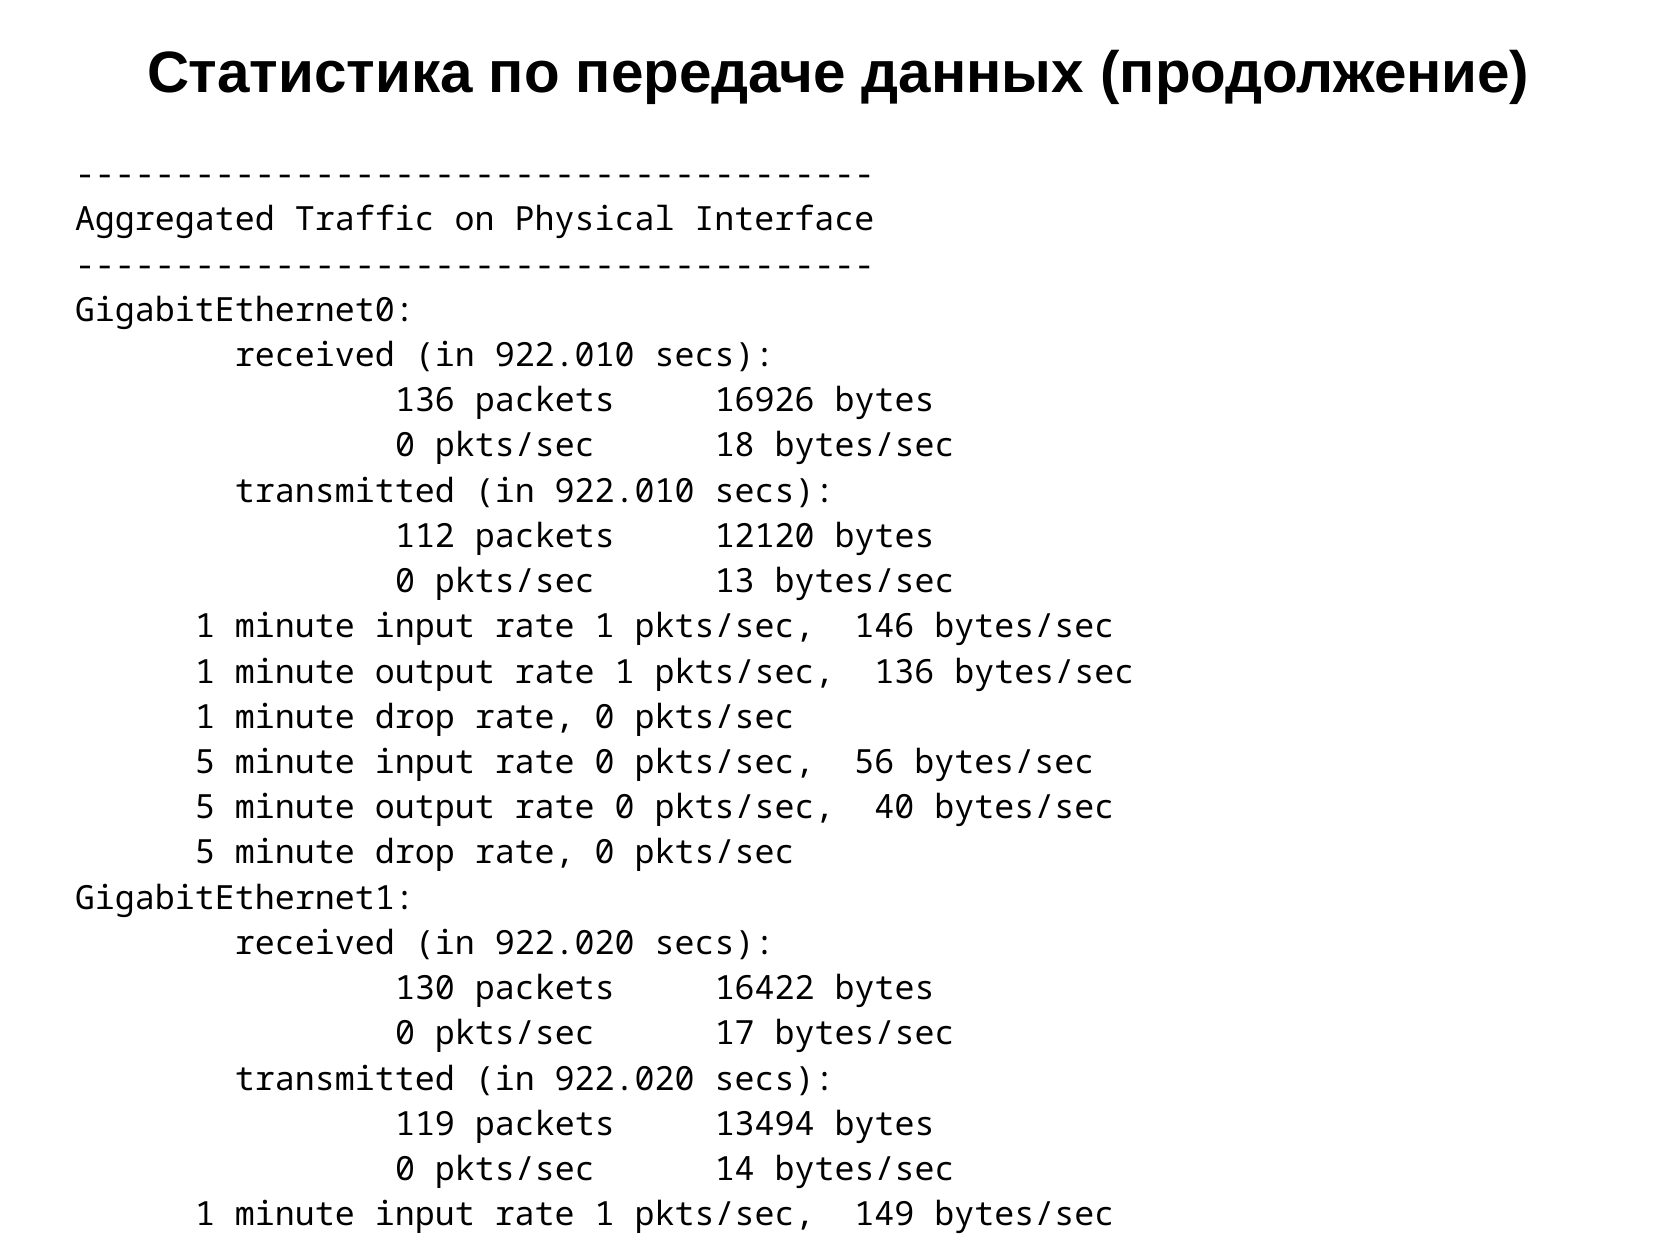

Статистика по передаче данных (продолжение)
# ----------------------------------------
Aggregated Traffic on Physical Interface
----------------------------------------
GigabitEthernet0:
 received (in 922.010 secs):
 136 packets 16926 bytes
 0 pkts/sec 18 bytes/sec
 transmitted (in 922.010 secs):
 112 packets 12120 bytes
 0 pkts/sec 13 bytes/sec
 1 minute input rate 1 pkts/sec, 146 bytes/sec
 1 minute output rate 1 pkts/sec, 136 bytes/sec
 1 minute drop rate, 0 pkts/sec
 5 minute input rate 0 pkts/sec, 56 bytes/sec
 5 minute output rate 0 pkts/sec, 40 bytes/sec
 5 minute drop rate, 0 pkts/sec
GigabitEthernet1:
 received (in 922.020 secs):
 130 packets 16422 bytes
 0 pkts/sec 17 bytes/sec
 transmitted (in 922.020 secs):
 119 packets 13494 bytes
 0 pkts/sec 14 bytes/sec
 1 minute input rate 1 pkts/sec, 149 bytes/sec
 1 minute output rate 1 pkts/sec, 140 bytes/sec
 1 minute drop rate, 0 pkts/sec
 5 minute input rate 0 pkts/sec, 54 bytes/sec
 5 minute output rate 0 pkts/sec, 44 bytes/sec
 5 minute drop rate, 0 pkts/sec